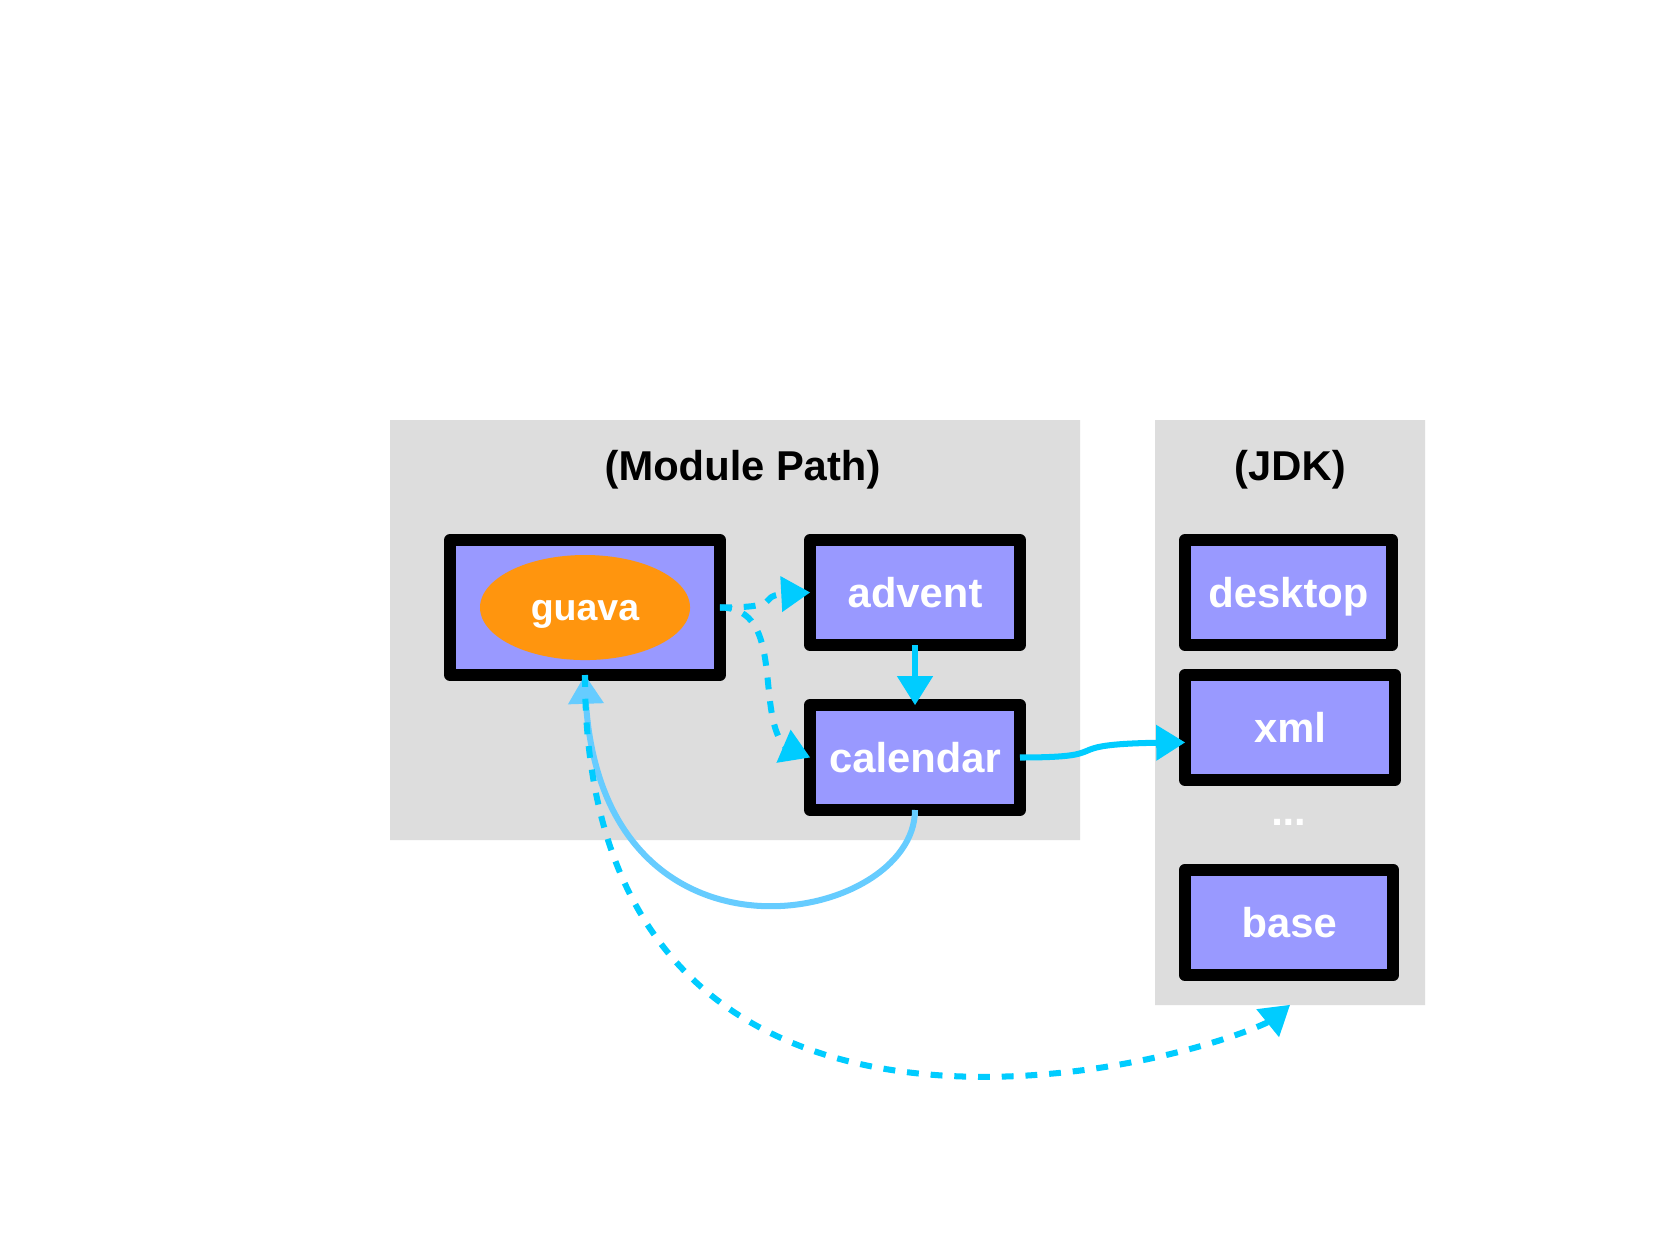

(Module Path)
(JDK)
advent
desktop
guava
xml
calendar
...
base